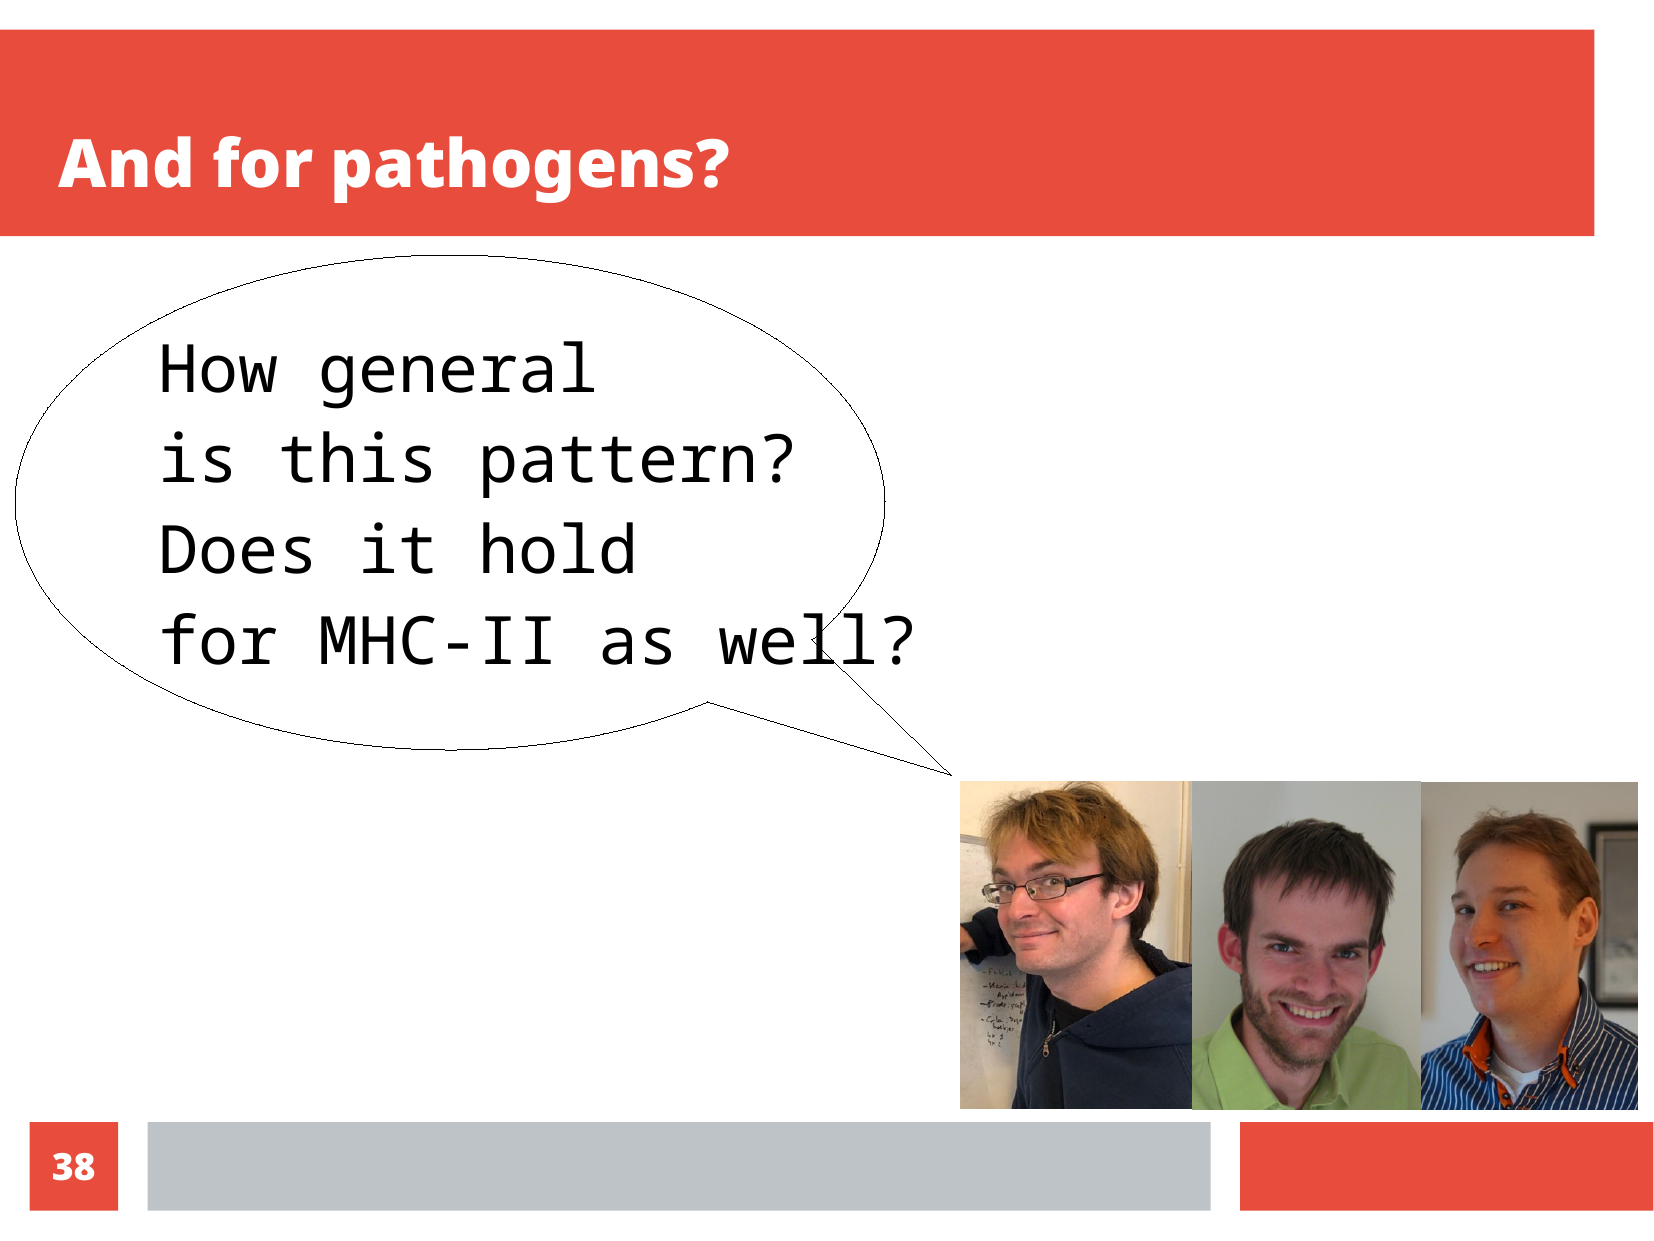

# And for pathogens?
How general
is this pattern?
Does it hold
for MHC-II as well?
38